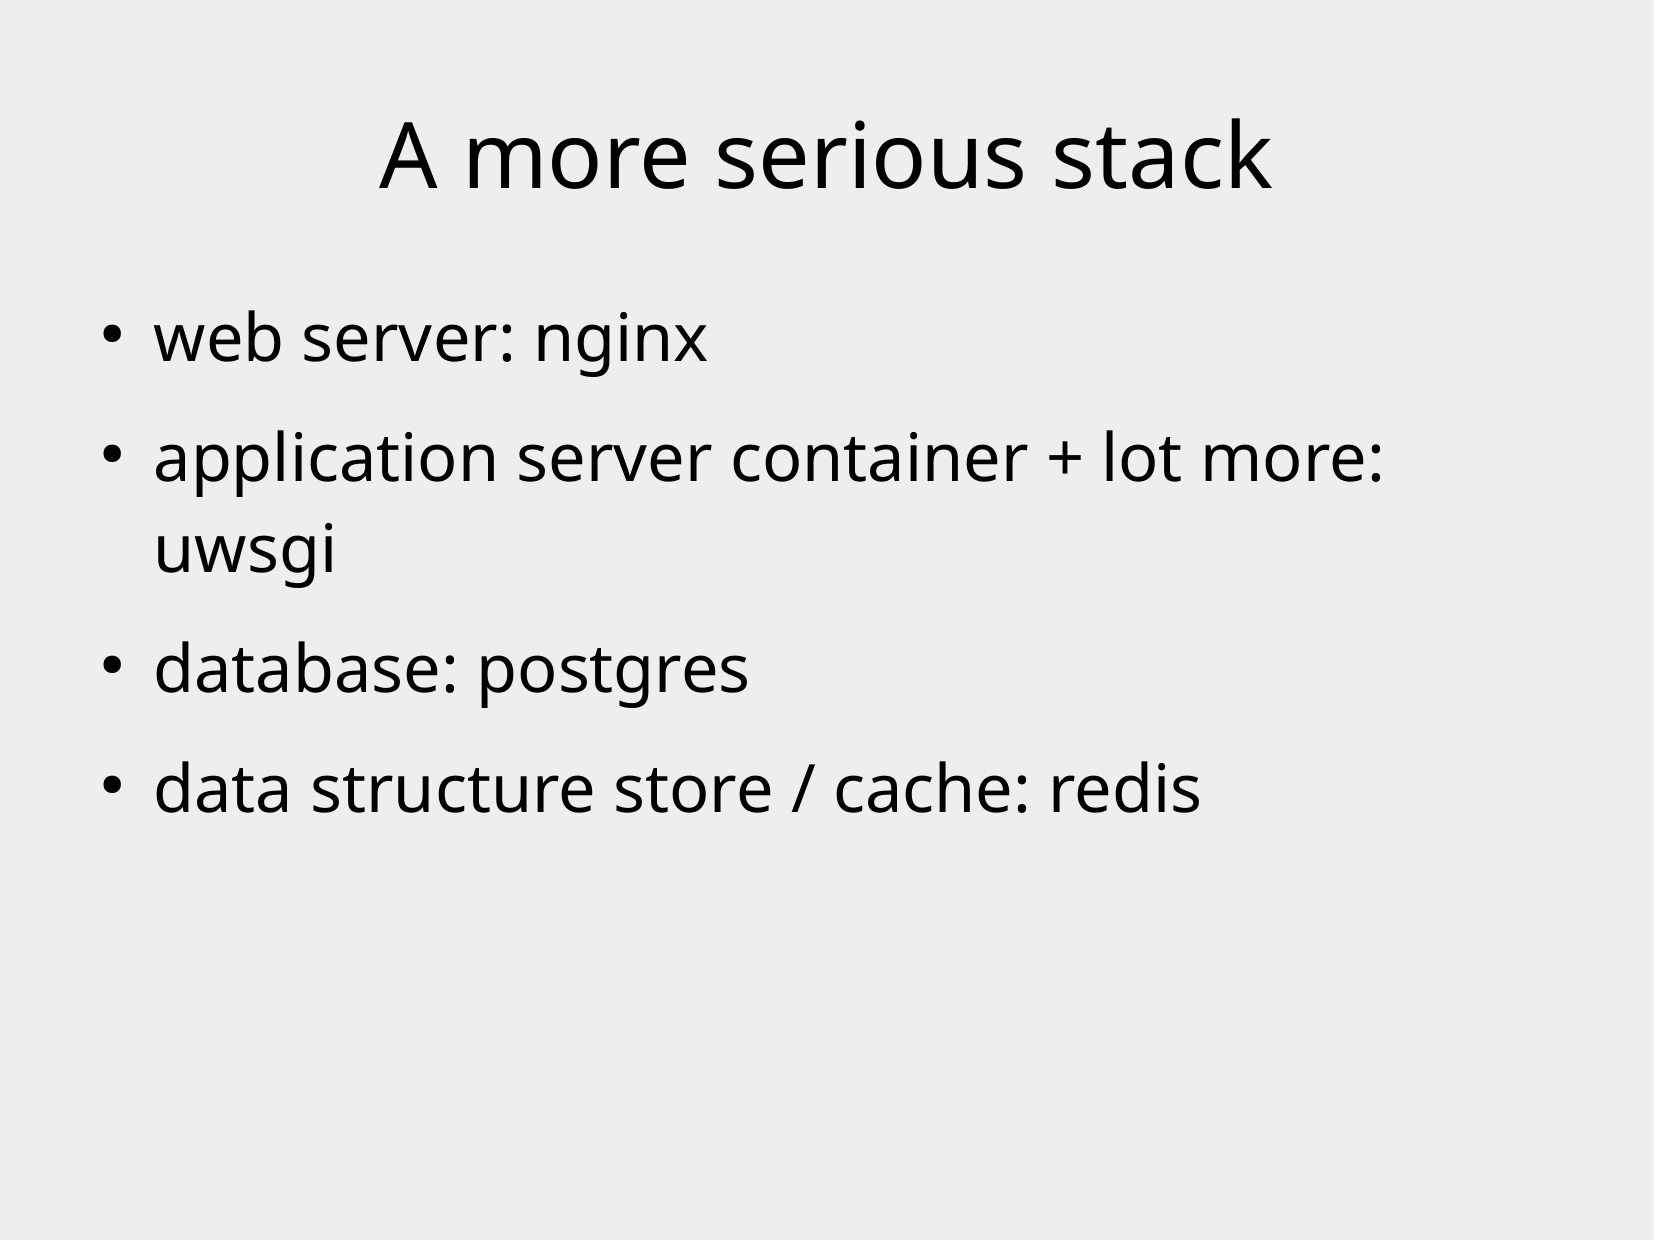

# A more serious stack
web server: nginx
application server container + lot more: uwsgi
database: postgres
data structure store / cache: redis